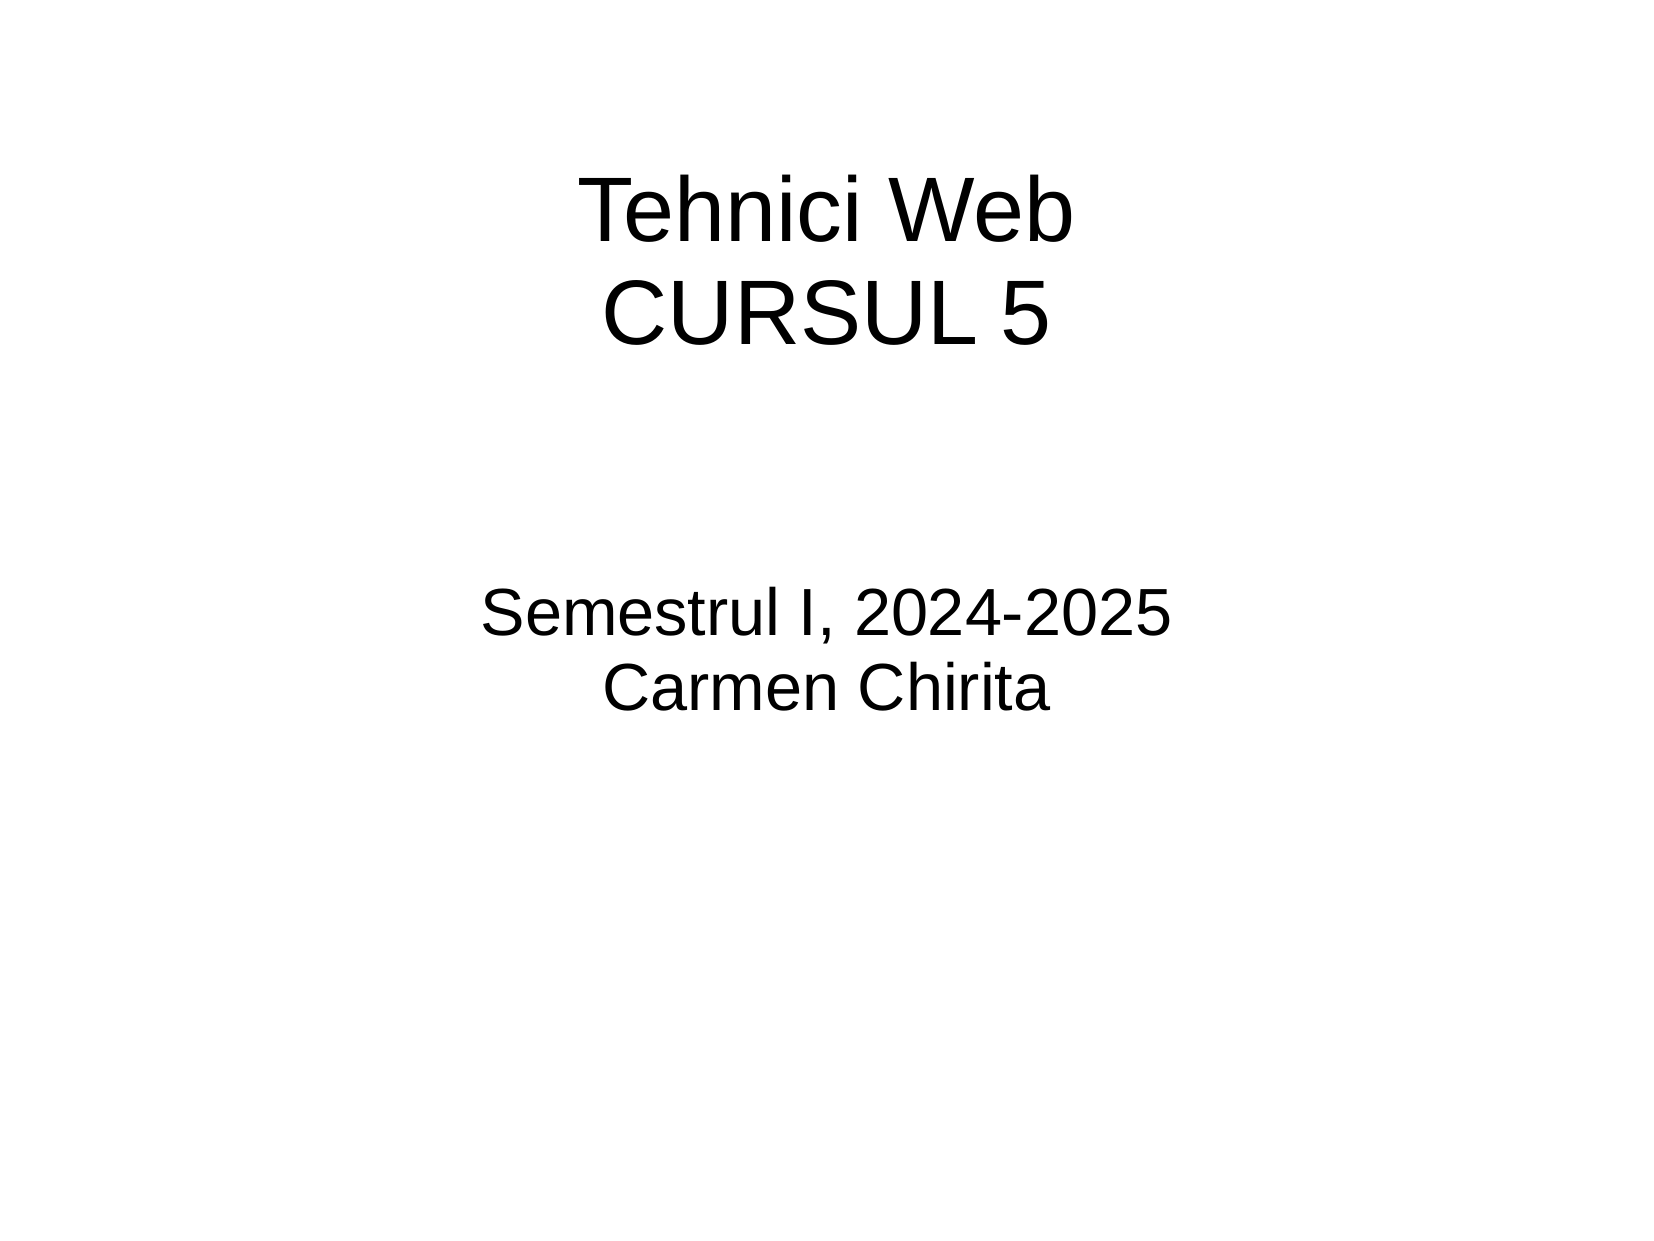

# Tehnici Web CURSUL 5
Semestrul I, 2024-2025
Carmen Chirita